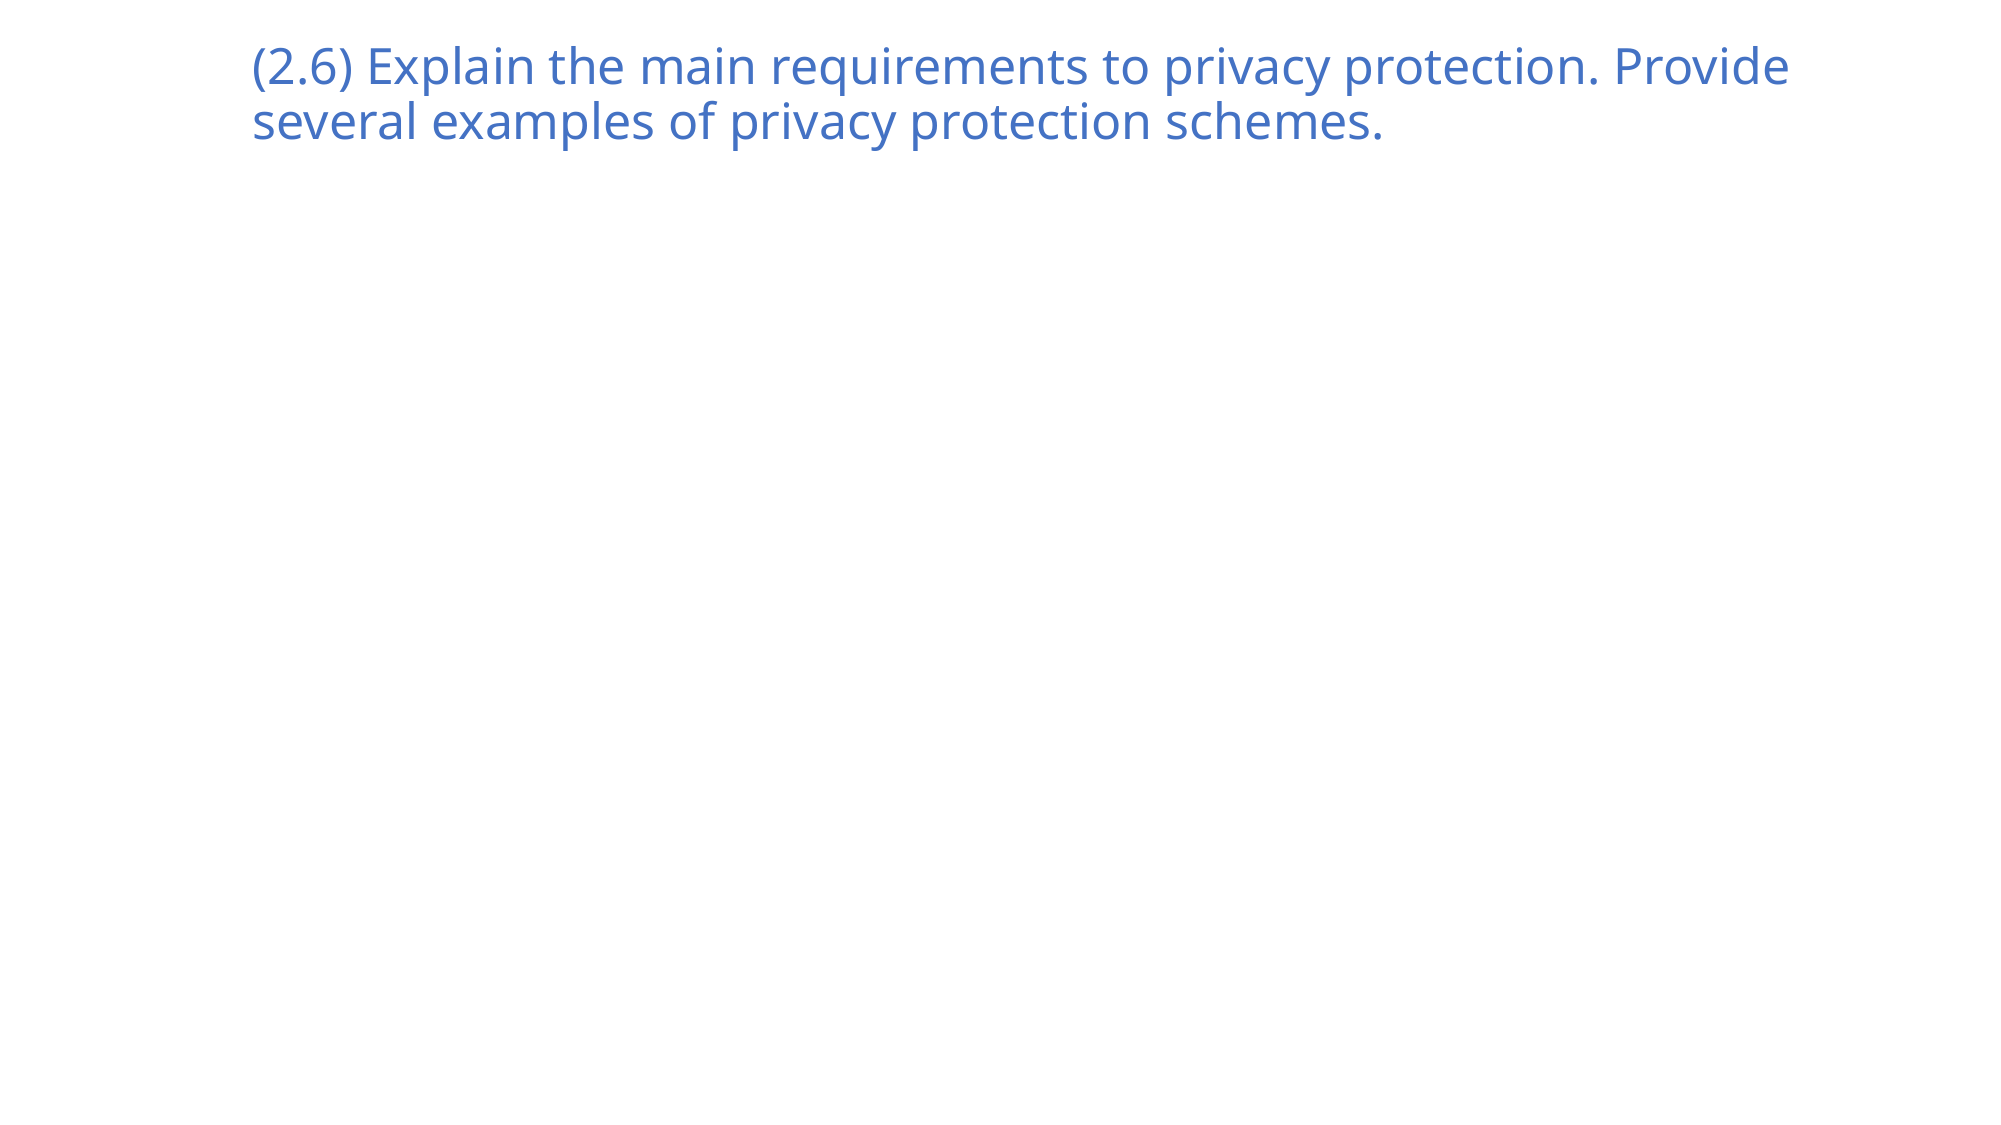

# (2.6) Explain the main requirements to privacy protection. Provide several examples of privacy protection schemes.